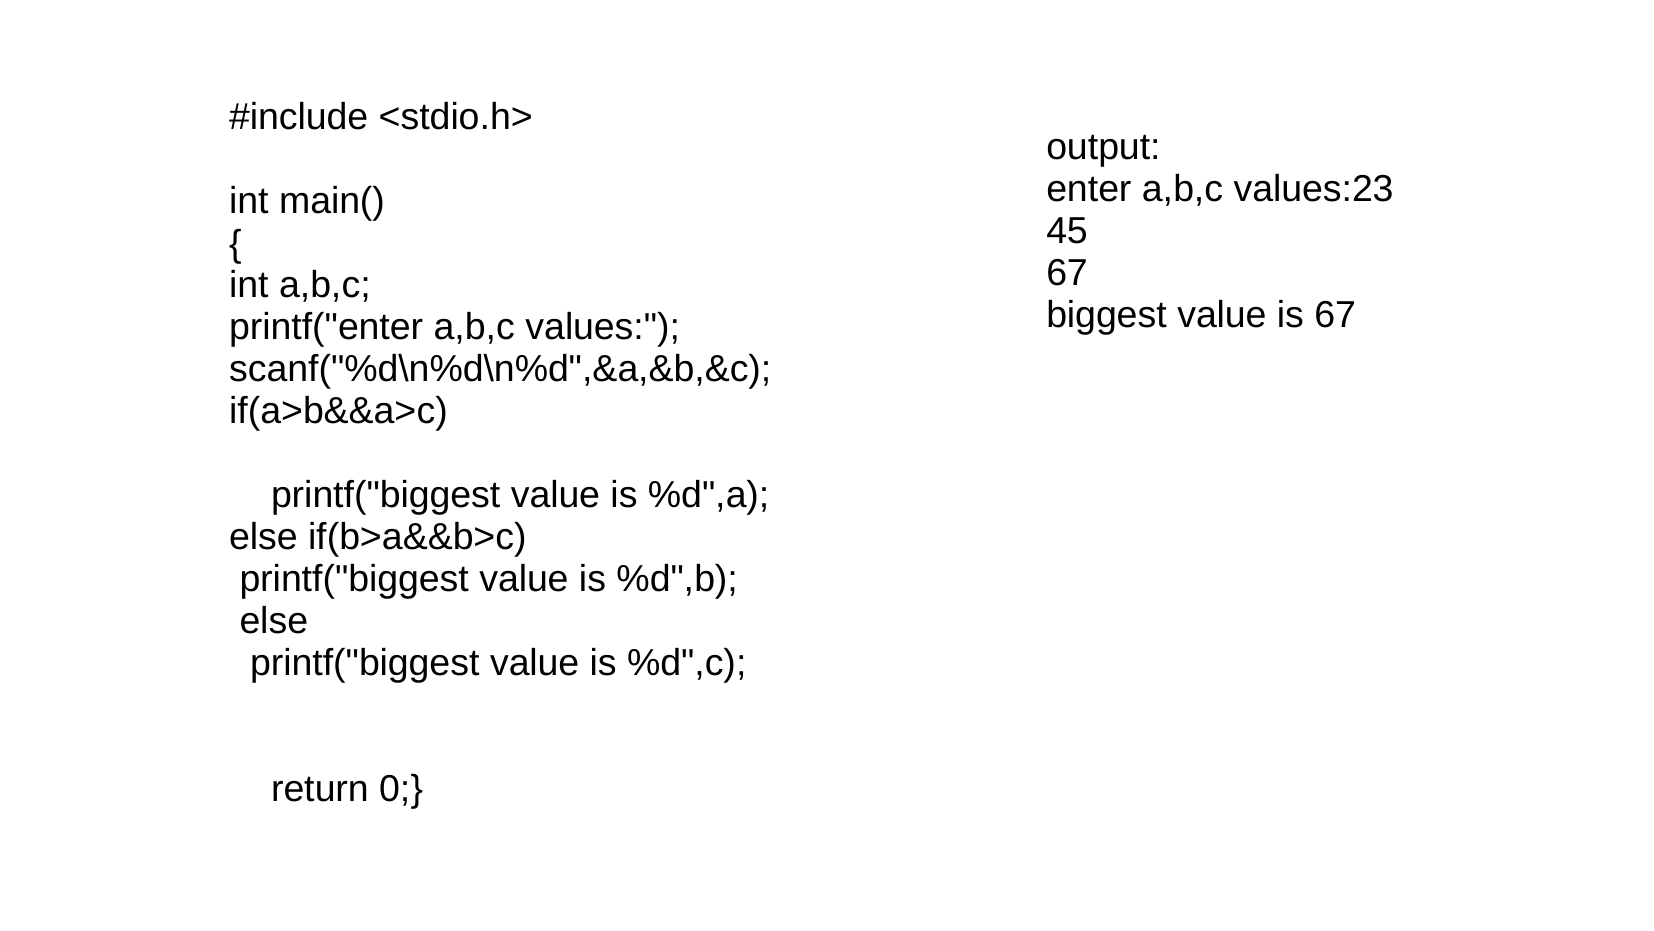

#include <stdio.h>
int main()
{
int a,b,c;
printf("enter a,b,c values:");
scanf("%d\n%d\n%d",&a,&b,&c);
if(a>b&&a>c)
 printf("biggest value is %d",a);
else if(b>a&&b>c)
 printf("biggest value is %d",b);
 else
 printf("biggest value is %d",c);
 return 0;}
output:
enter a,b,c values:23
45
67
biggest value is 67